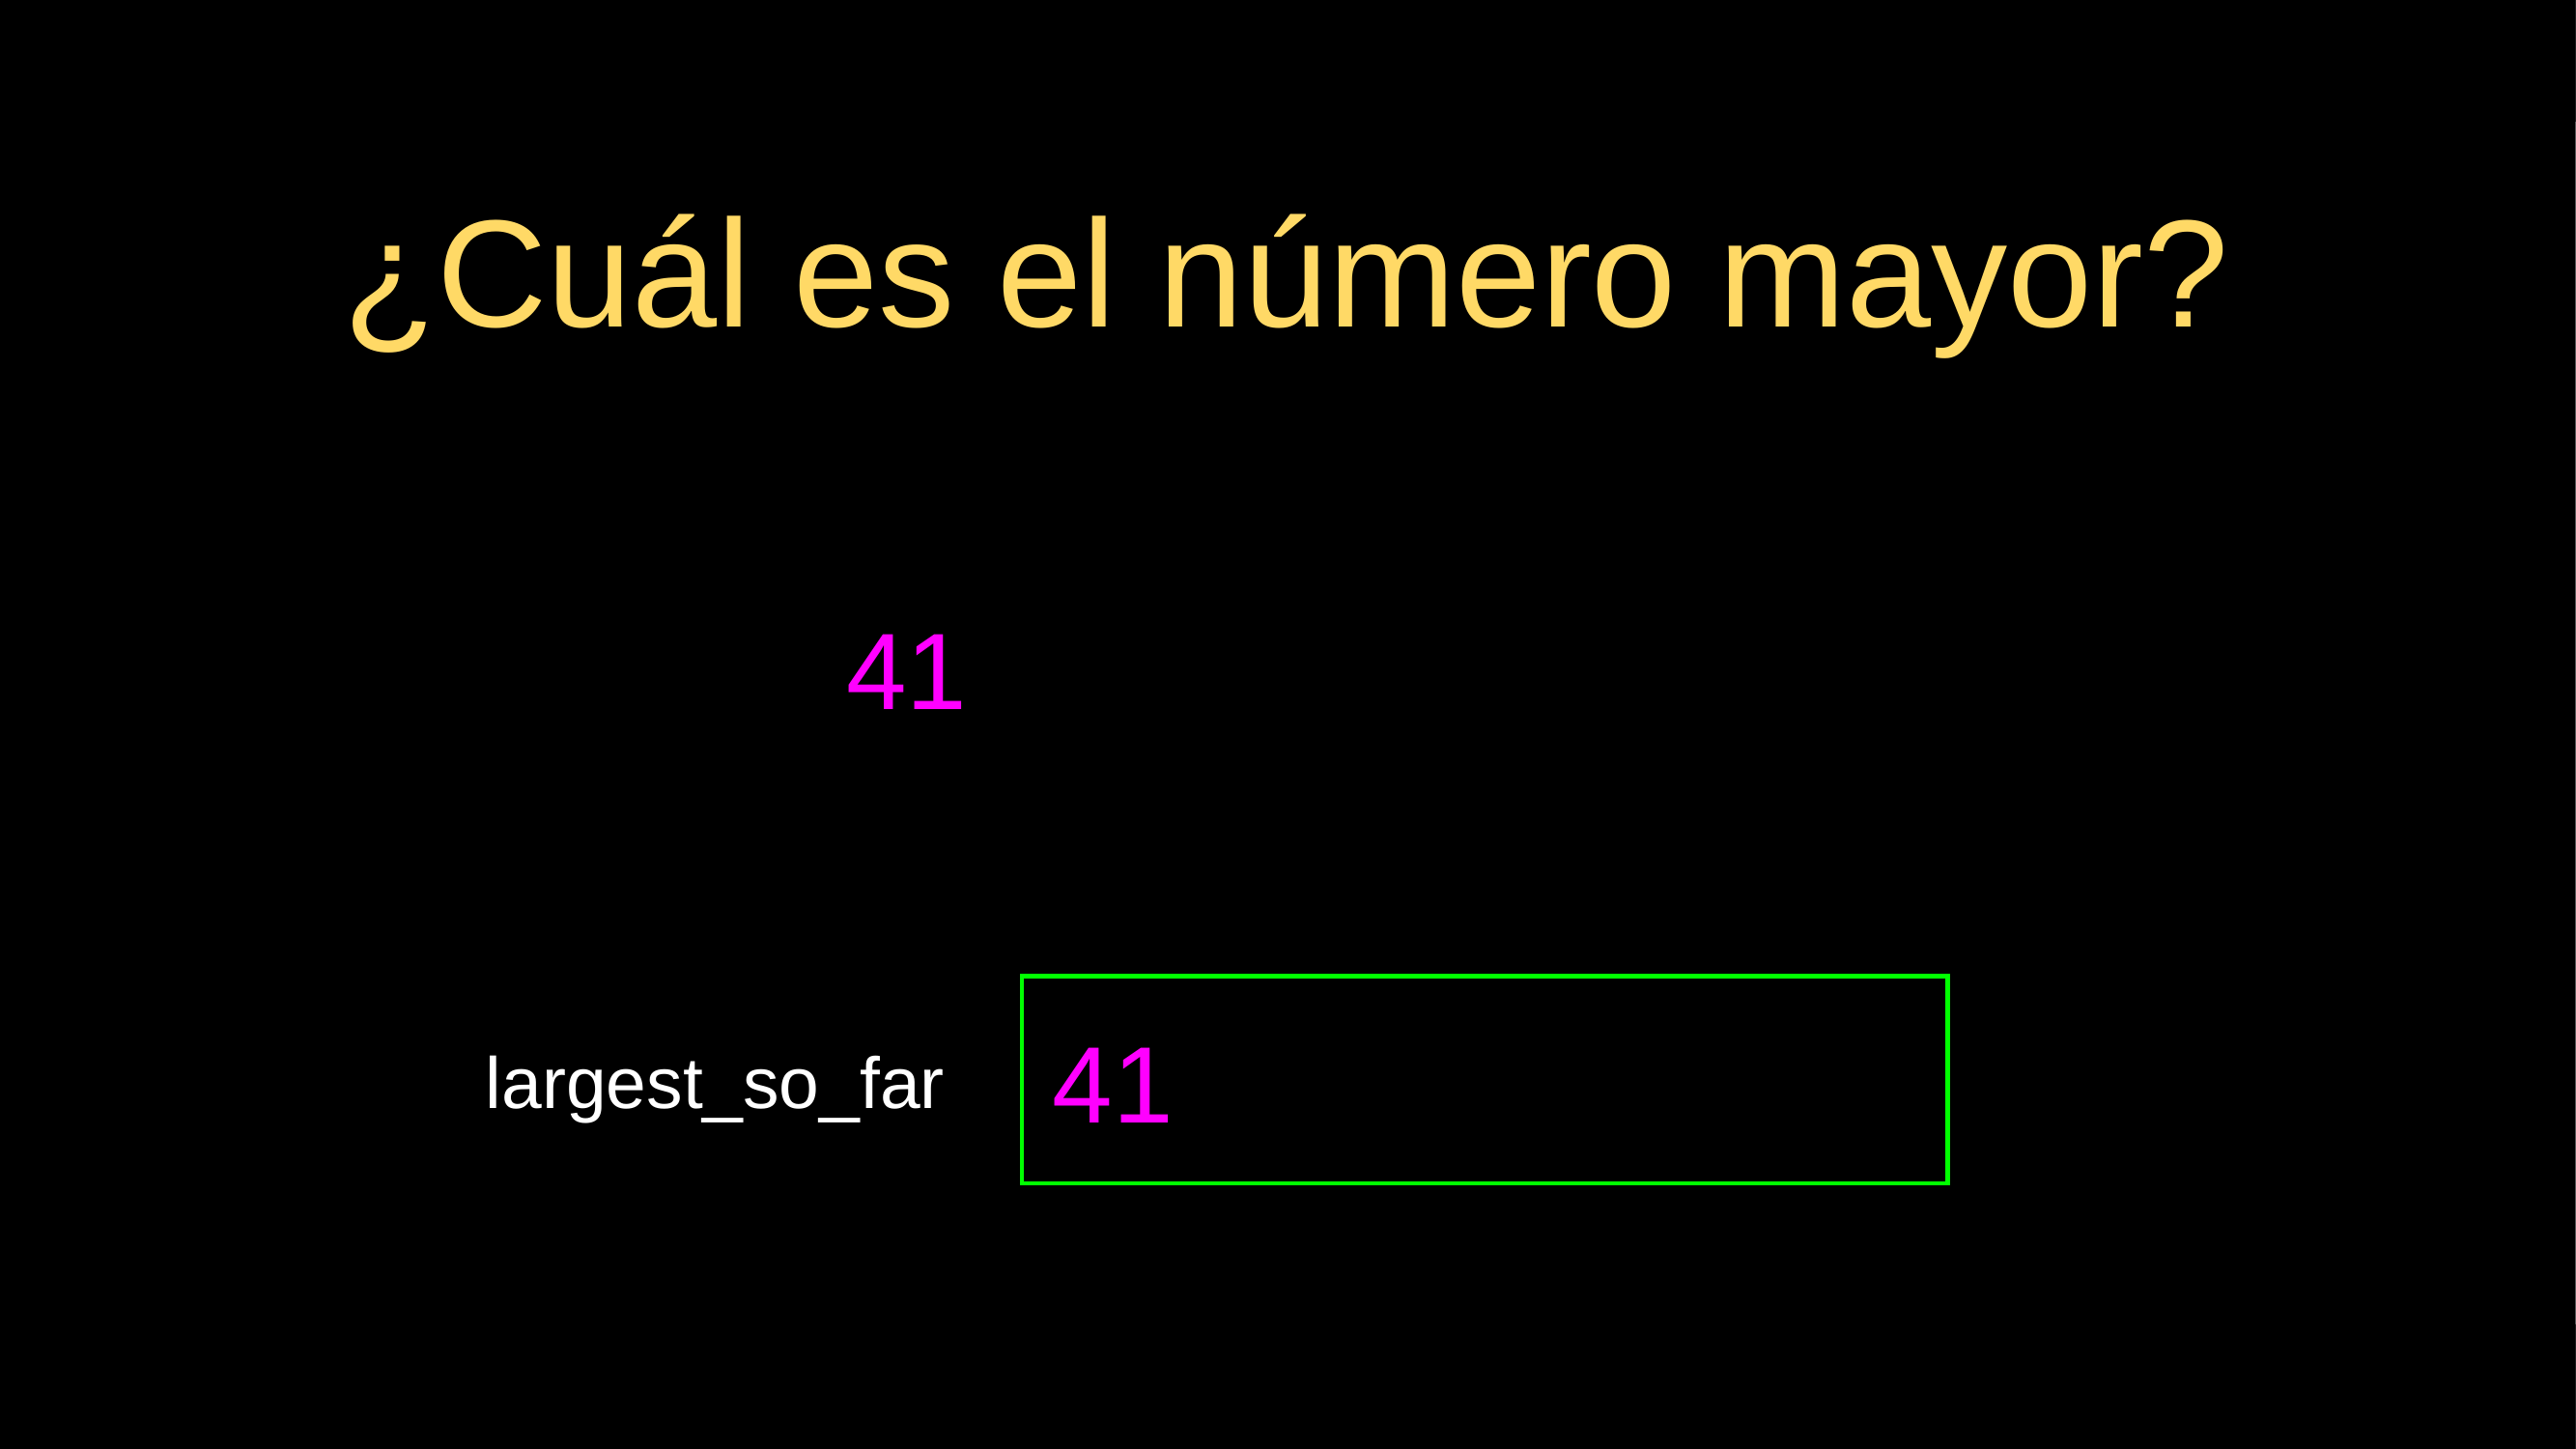

# ¿Cuál es el número mayor?
41
41
largest_so_far